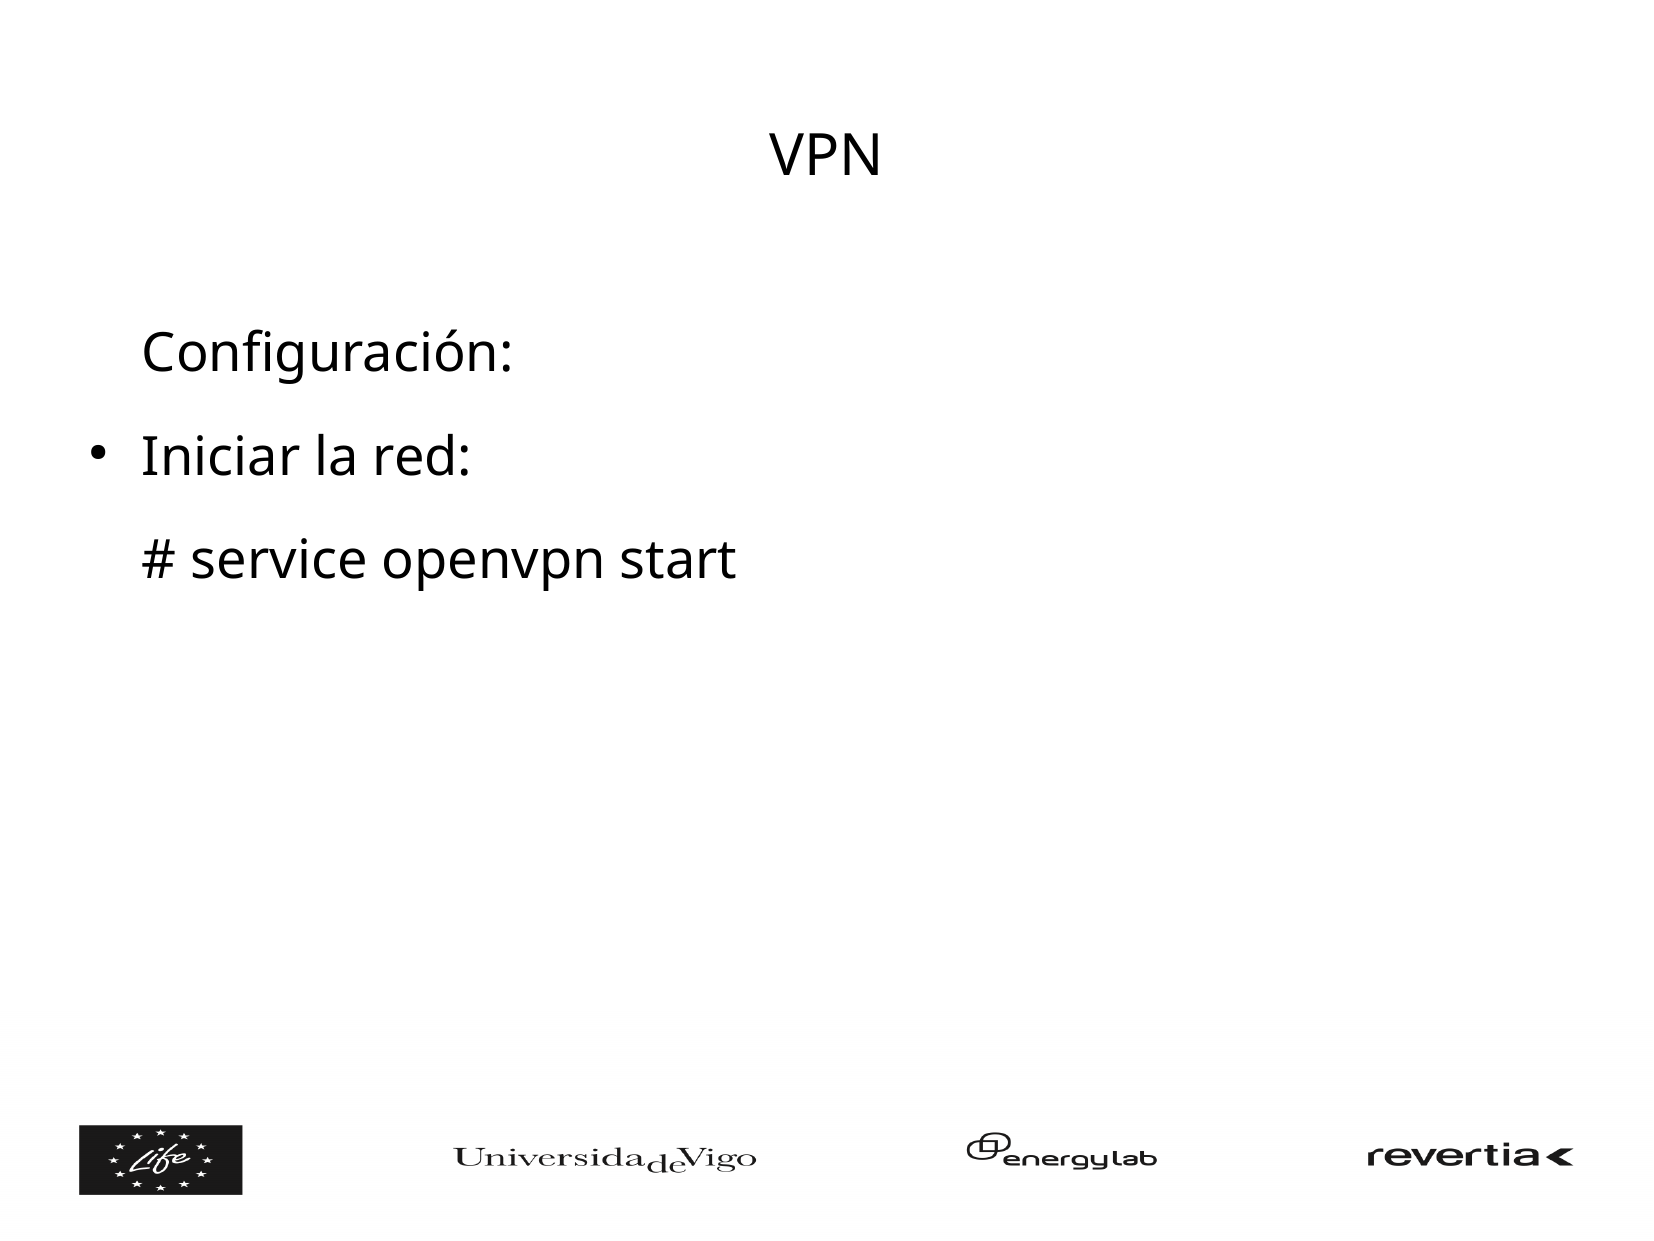

# VPN
Configuración:
Iniciar la red:
# service openvpn start